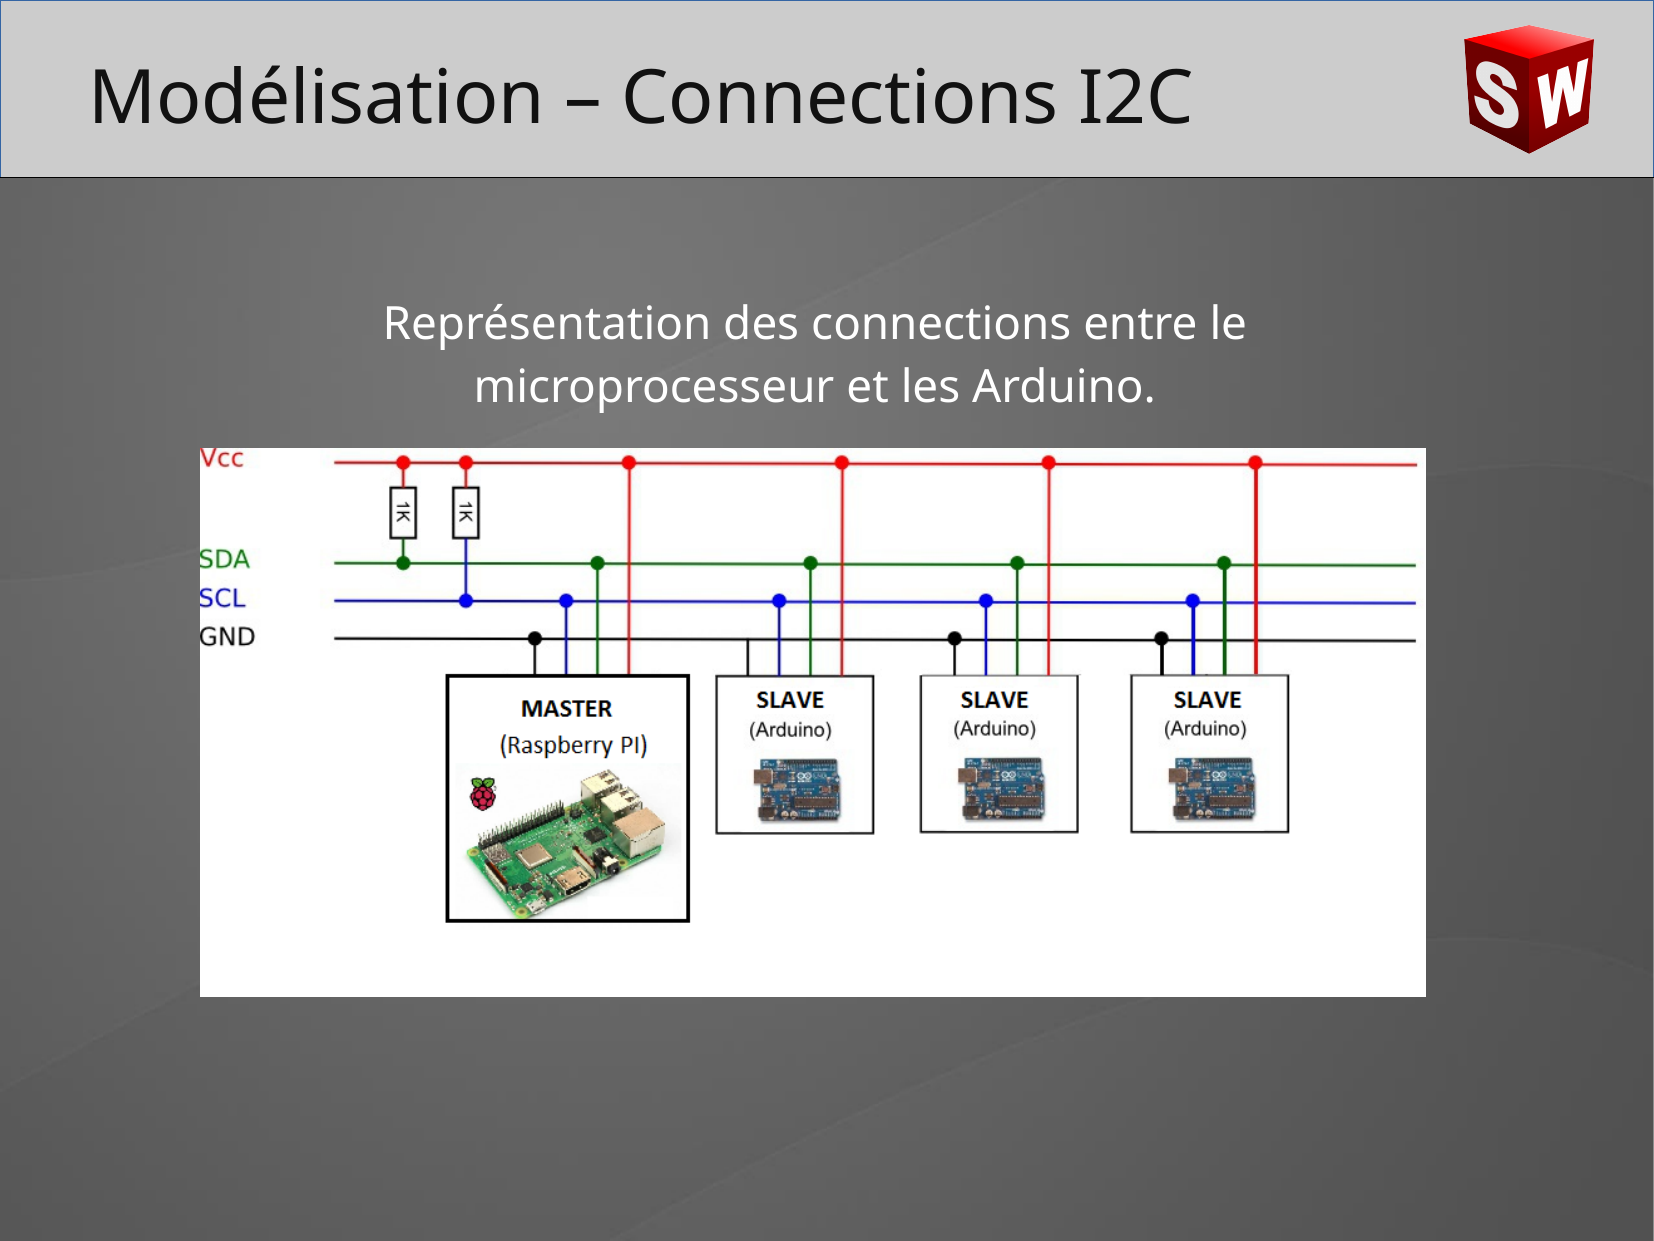

Modélisation – Connections I2C
Représentation des connections entre le microprocesseur et les Arduino.